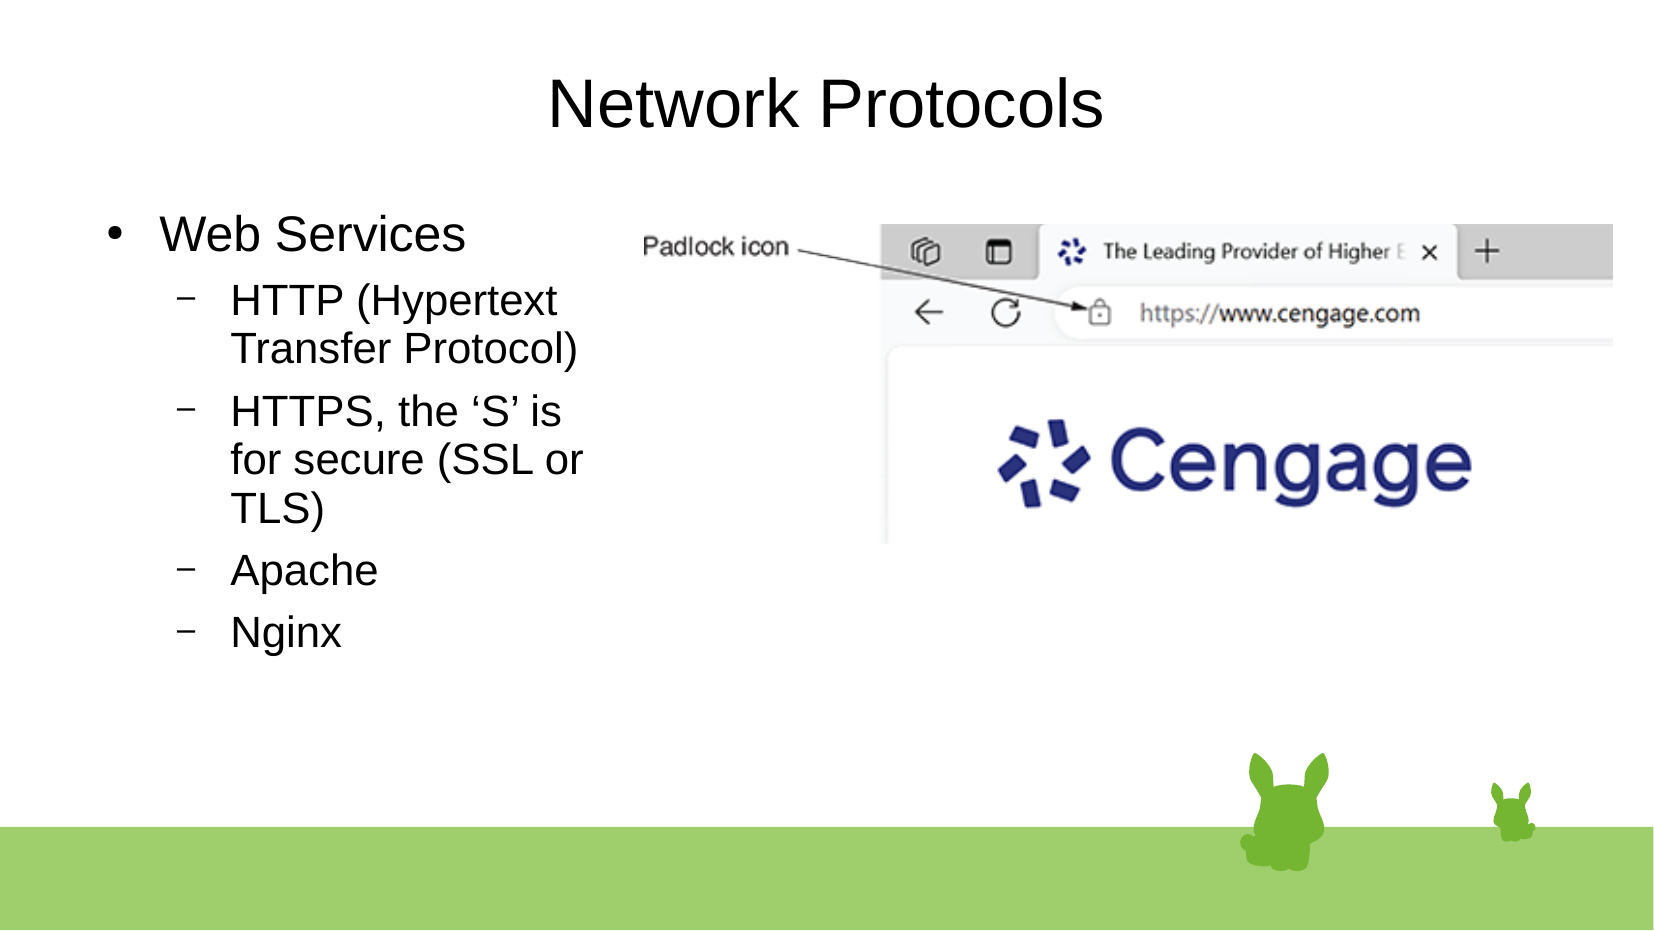

# Network Protocols
Web Services
HTTP (Hypertext Transfer Protocol)
HTTPS, the ‘S’ is for secure (SSL or TLS)
Apache
Nginx